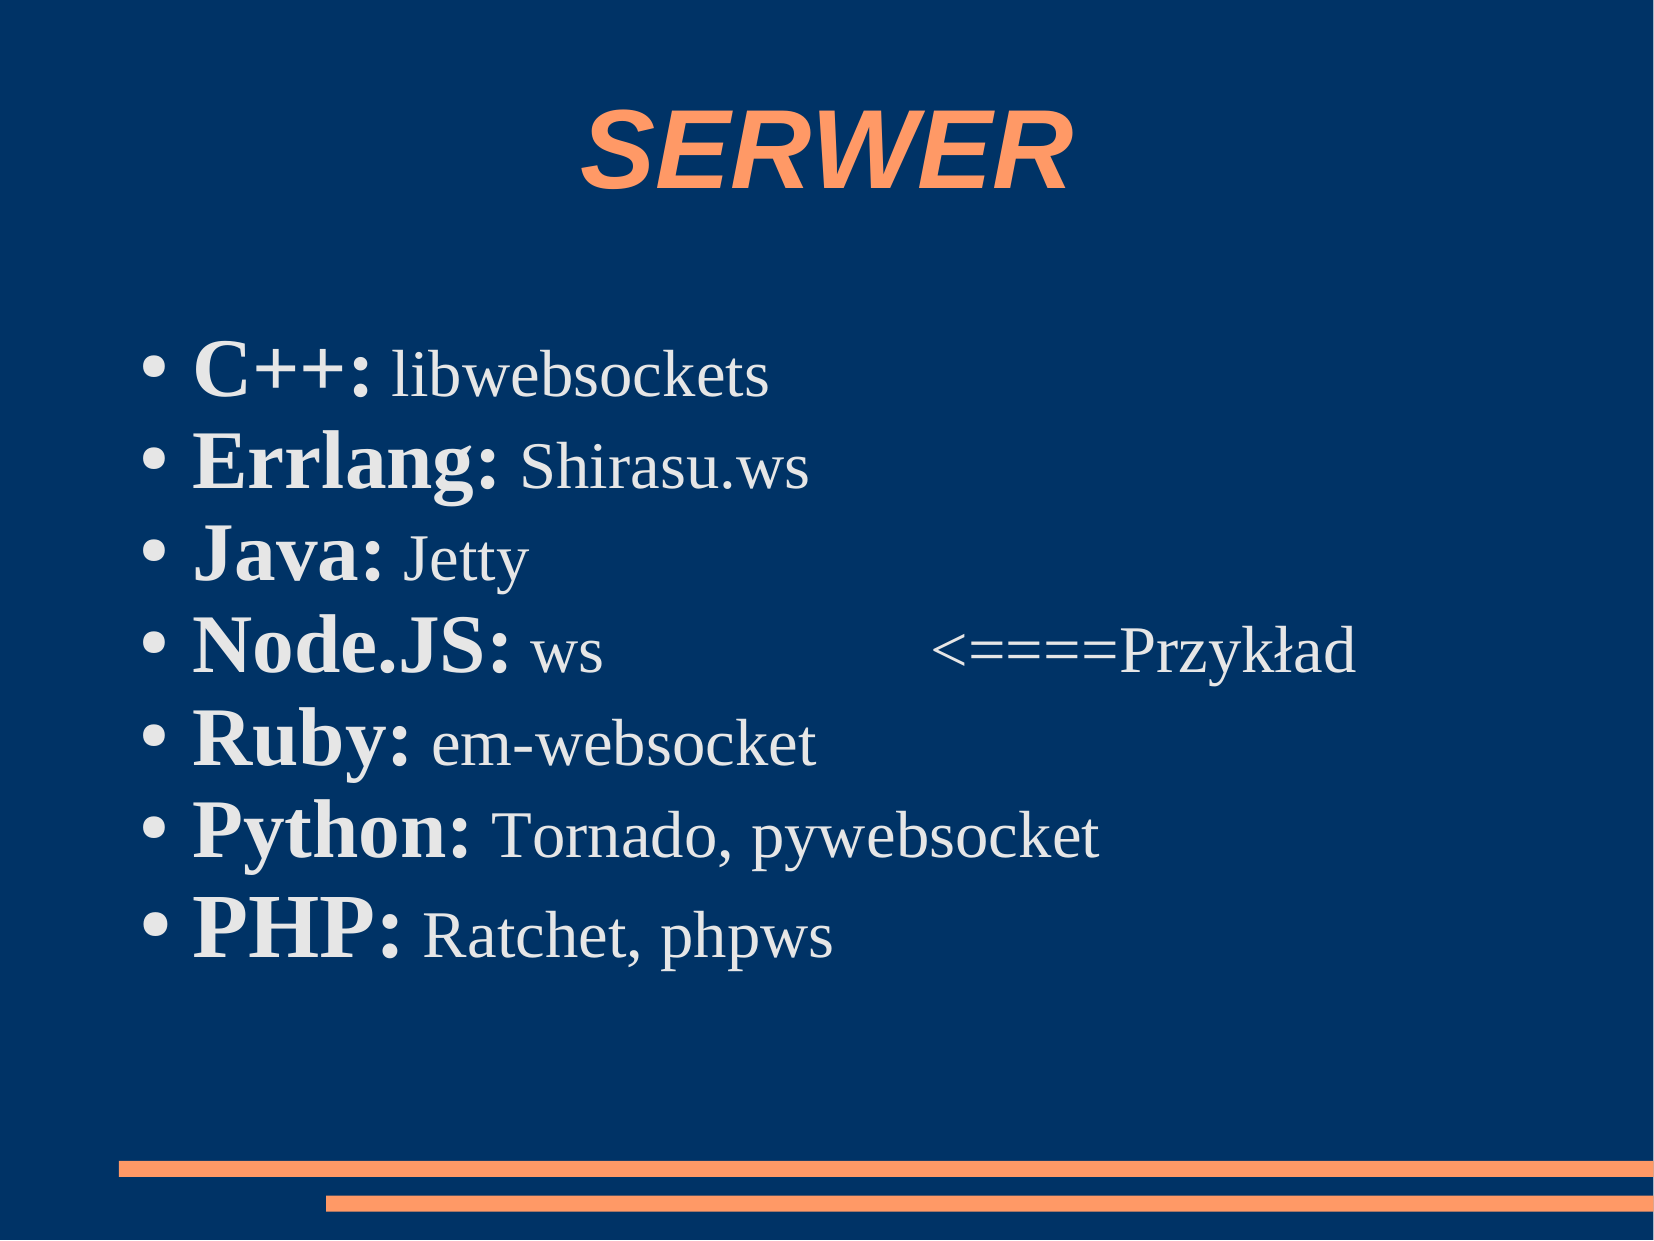

# SERWER
C++: libwebsockets
Errlang: Shirasu.ws
Java: Jetty
Node.JS: ws 				<====Przykład
Ruby: em-websocket
Python: Tornado, pywebsocket
PHP: Ratchet, phpws